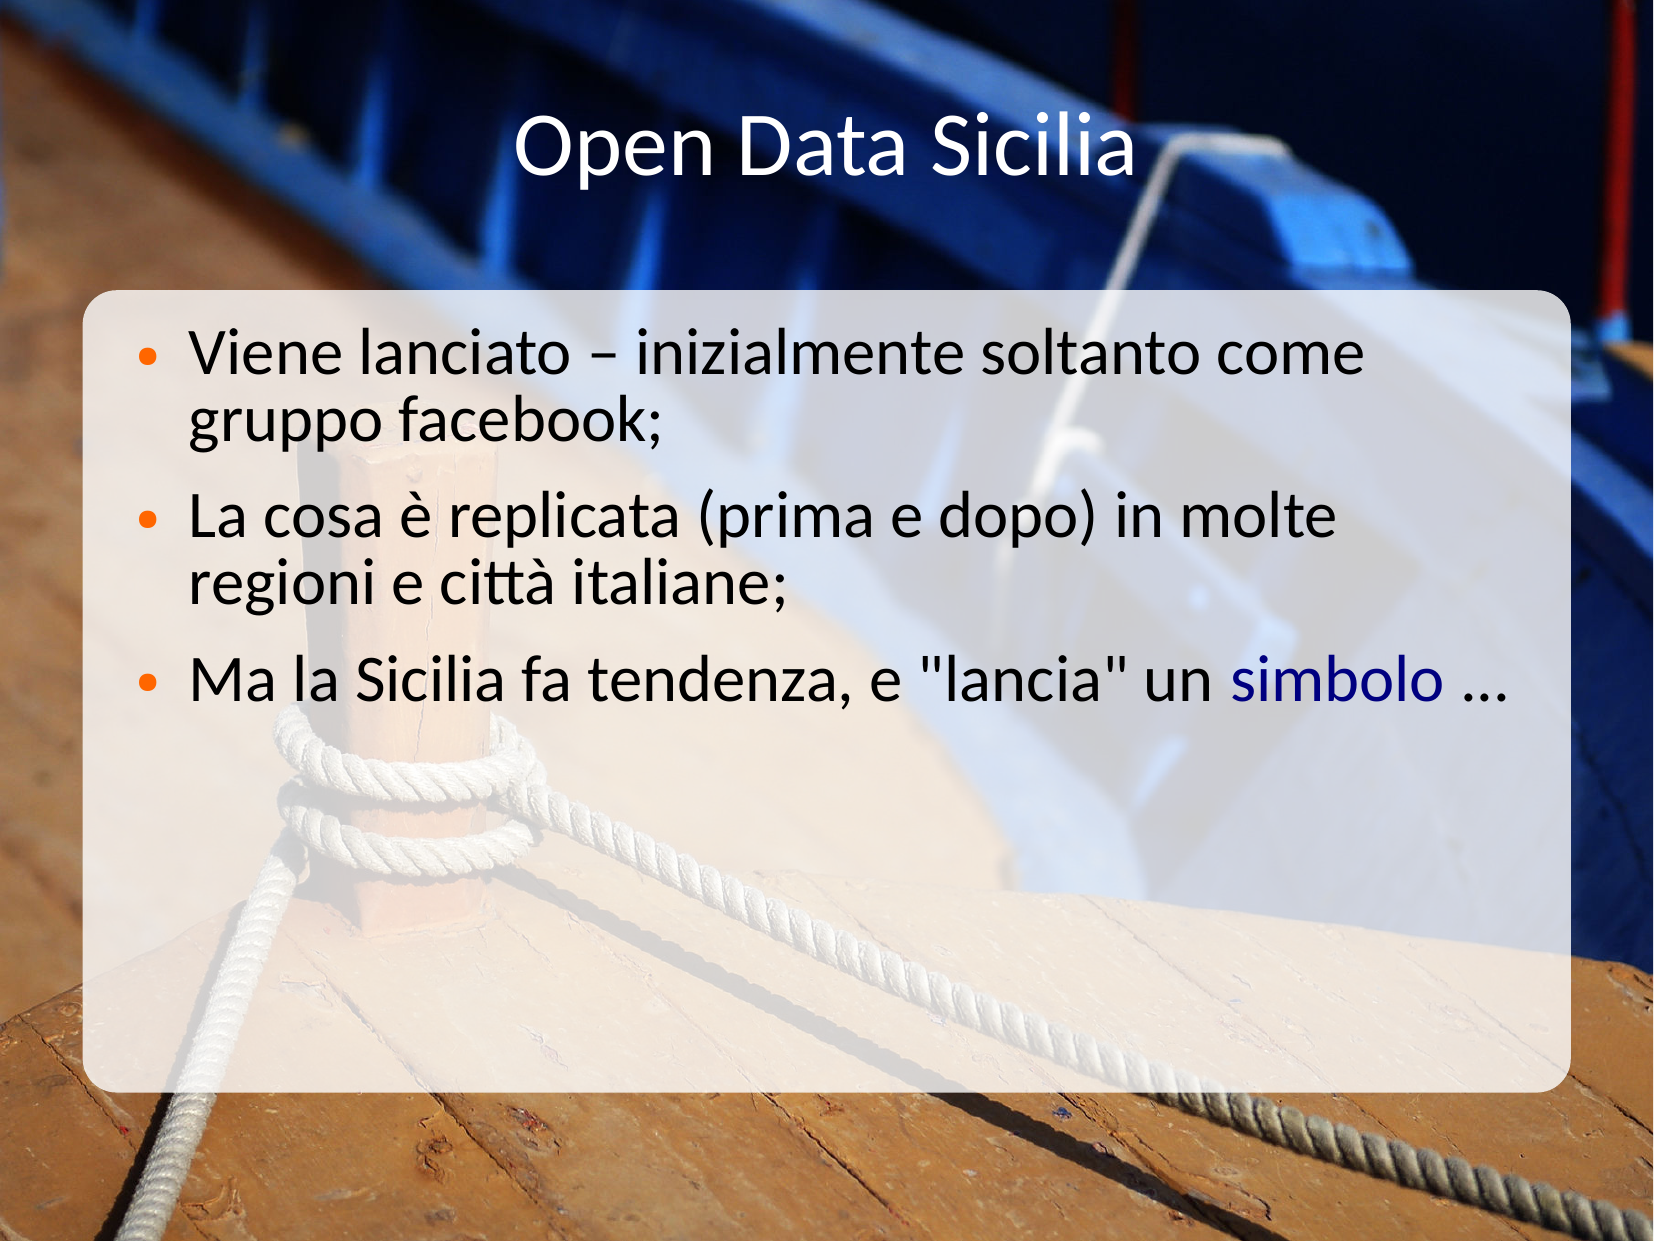

# Open Data Sicilia
Viene lanciato – inizialmente soltanto come gruppo facebook;
La cosa è replicata (prima e dopo) in molte regioni e città italiane;
Ma la Sicilia fa tendenza, e "lancia" un simbolo ...